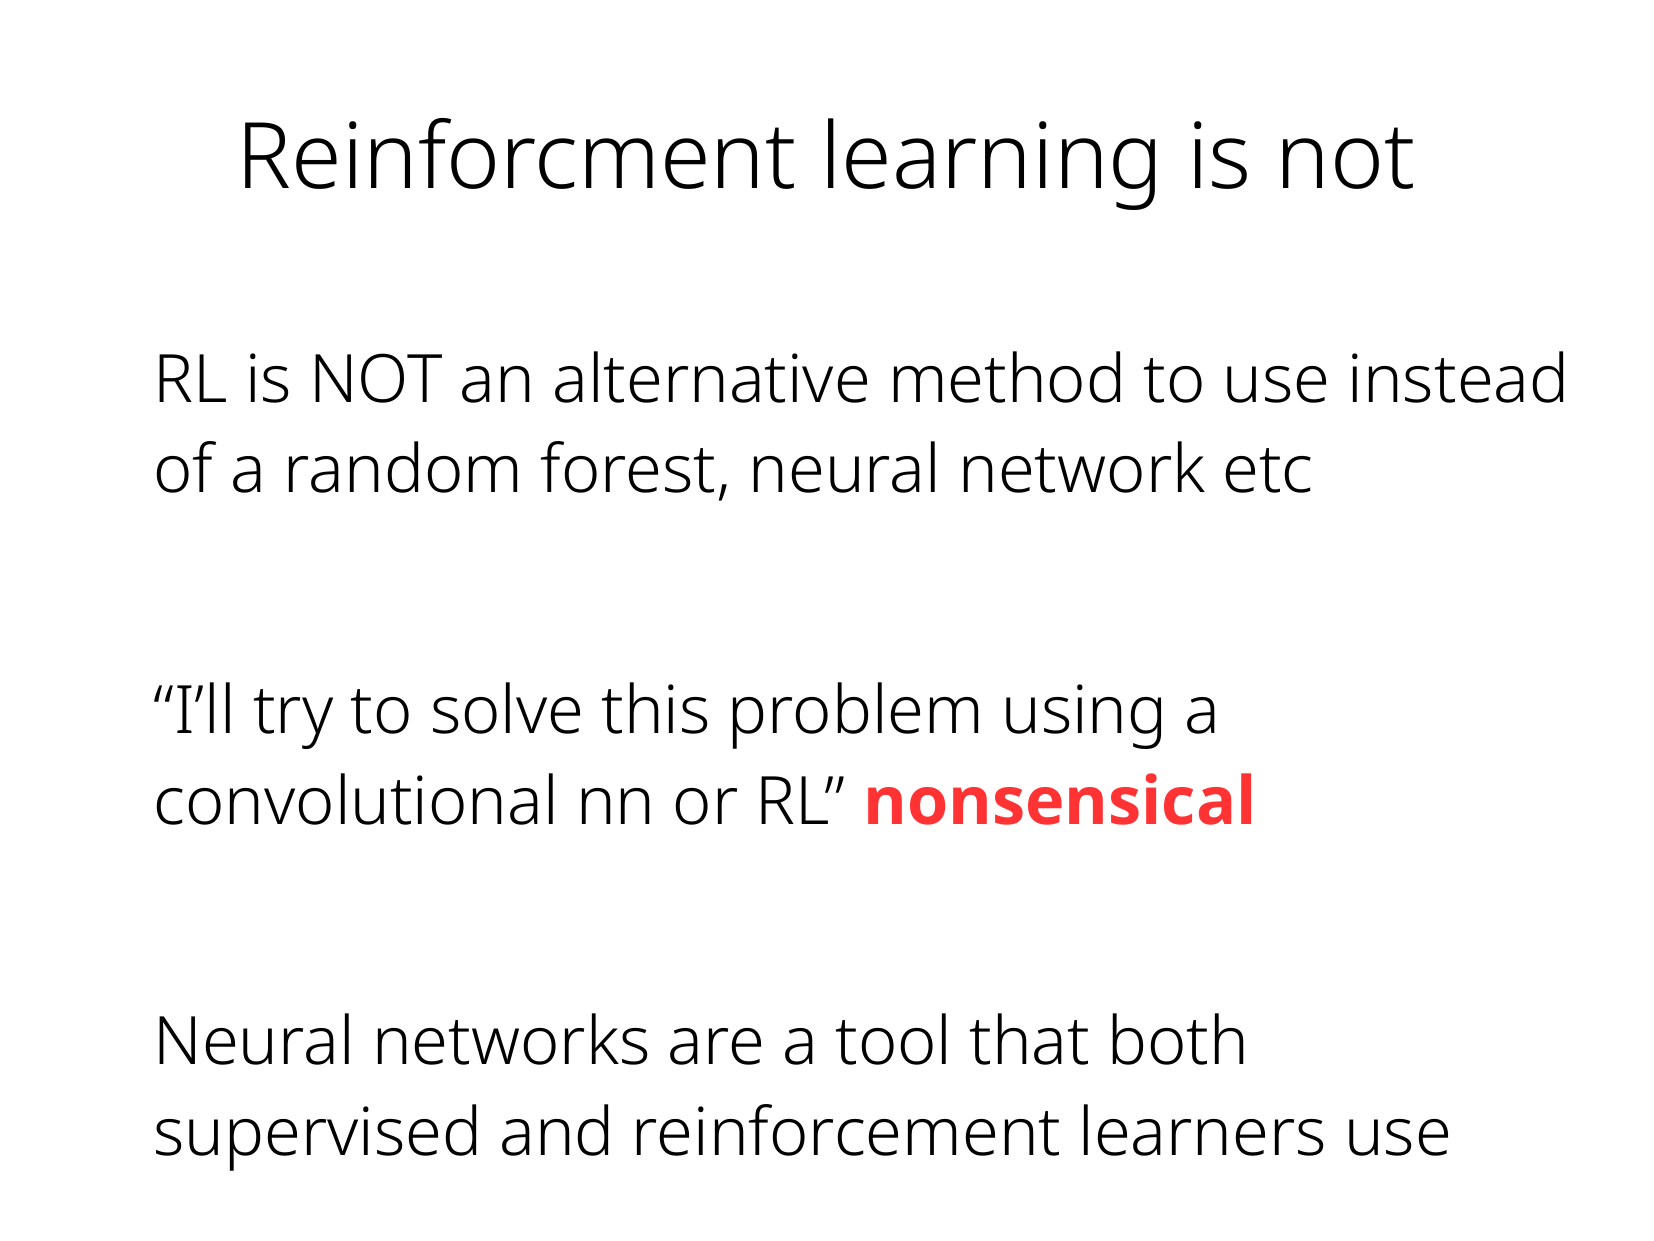

# Reinforcment learning is not
RL is NOT an alternative method to use instead of a random forest, neural network etc
“I’ll try to solve this problem using a convolutional nn or RL” nonsensical
Neural networks are a tool that both supervised and reinforcement learners use